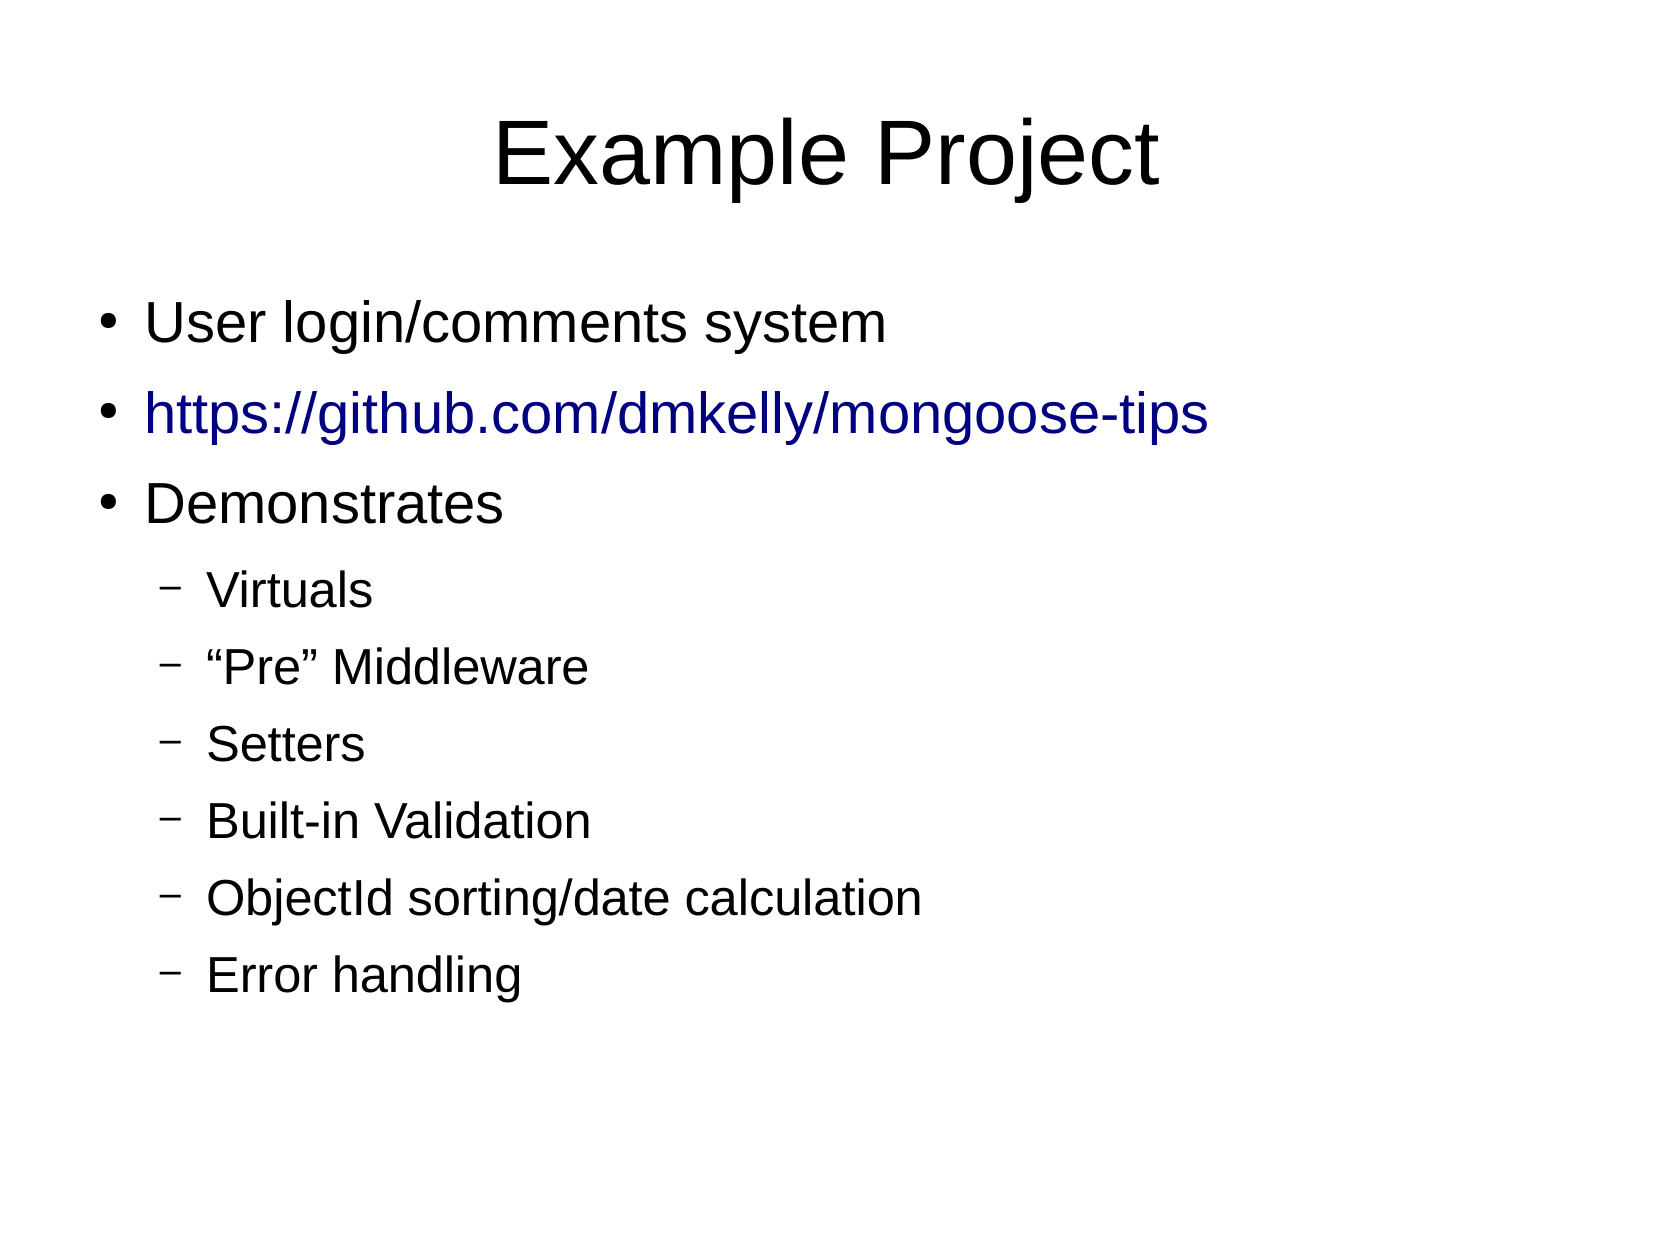

# Example Project
User login/comments system
https://github.com/dmkelly/mongoose-tips
Demonstrates
Virtuals
“Pre” Middleware
Setters
Built-in Validation
ObjectId sorting/date calculation
Error handling